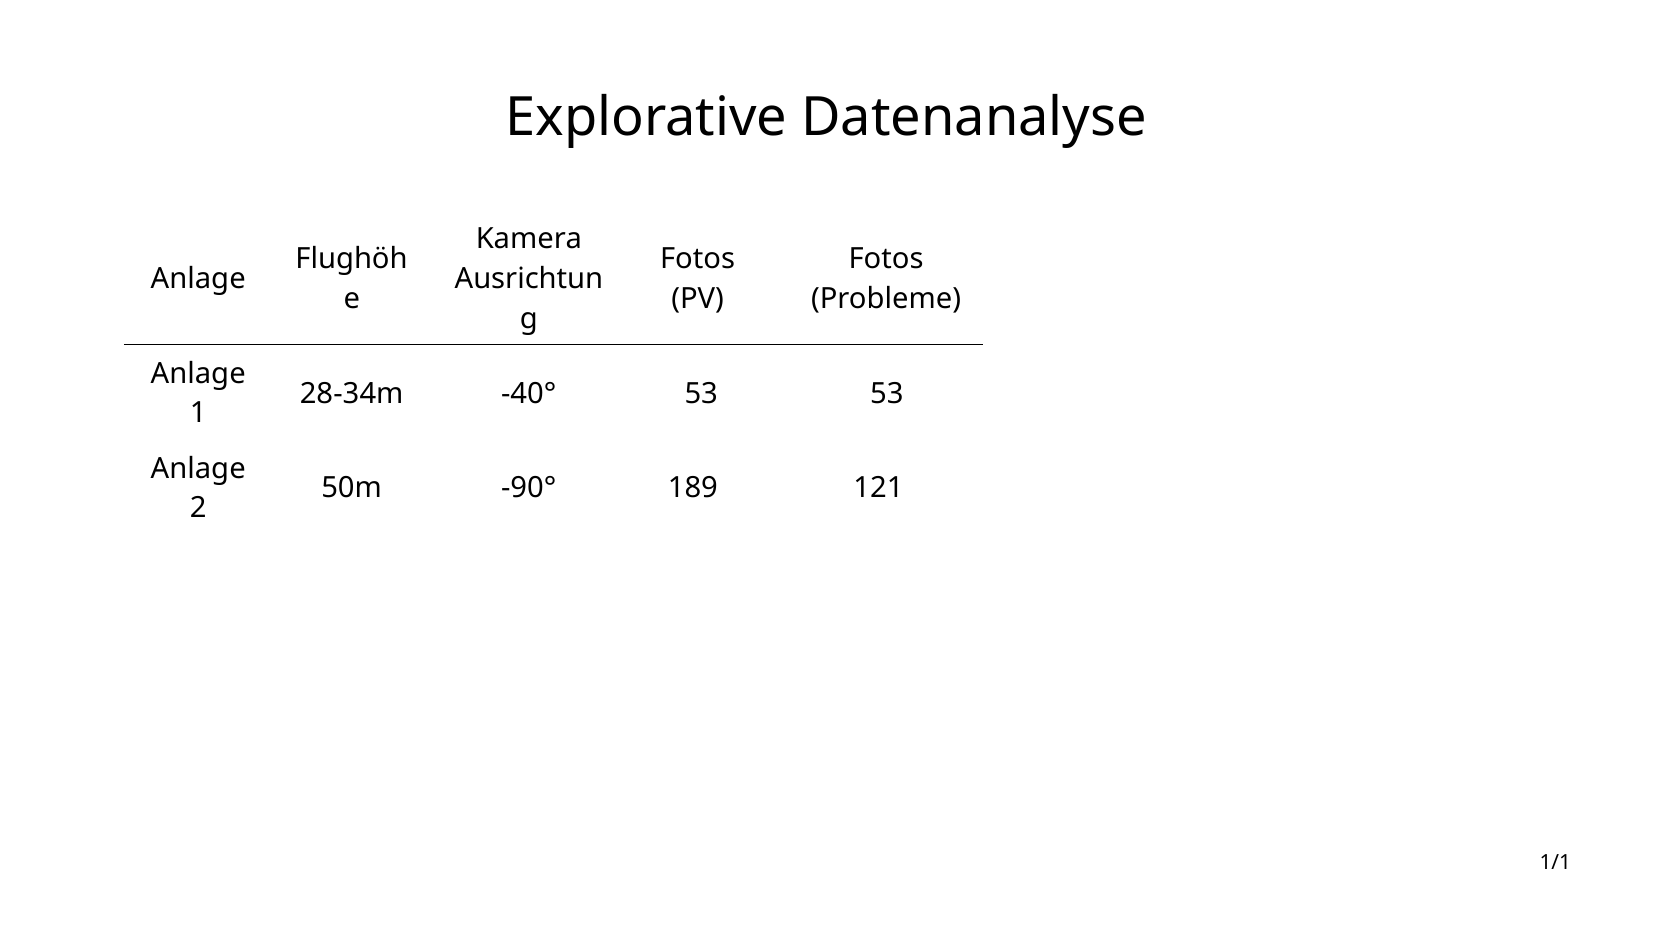

# Explorative Datenanalyse
| Anlage | Flughöhe | Kamera Ausrichtung | Fotos (PV) | Fotos (Probleme) |
| --- | --- | --- | --- | --- |
| Anlage 1 | 28-34m | -40° | 53 | 53 |
| Anlage 2 | 50m | -90° | 189 | 121 |
1